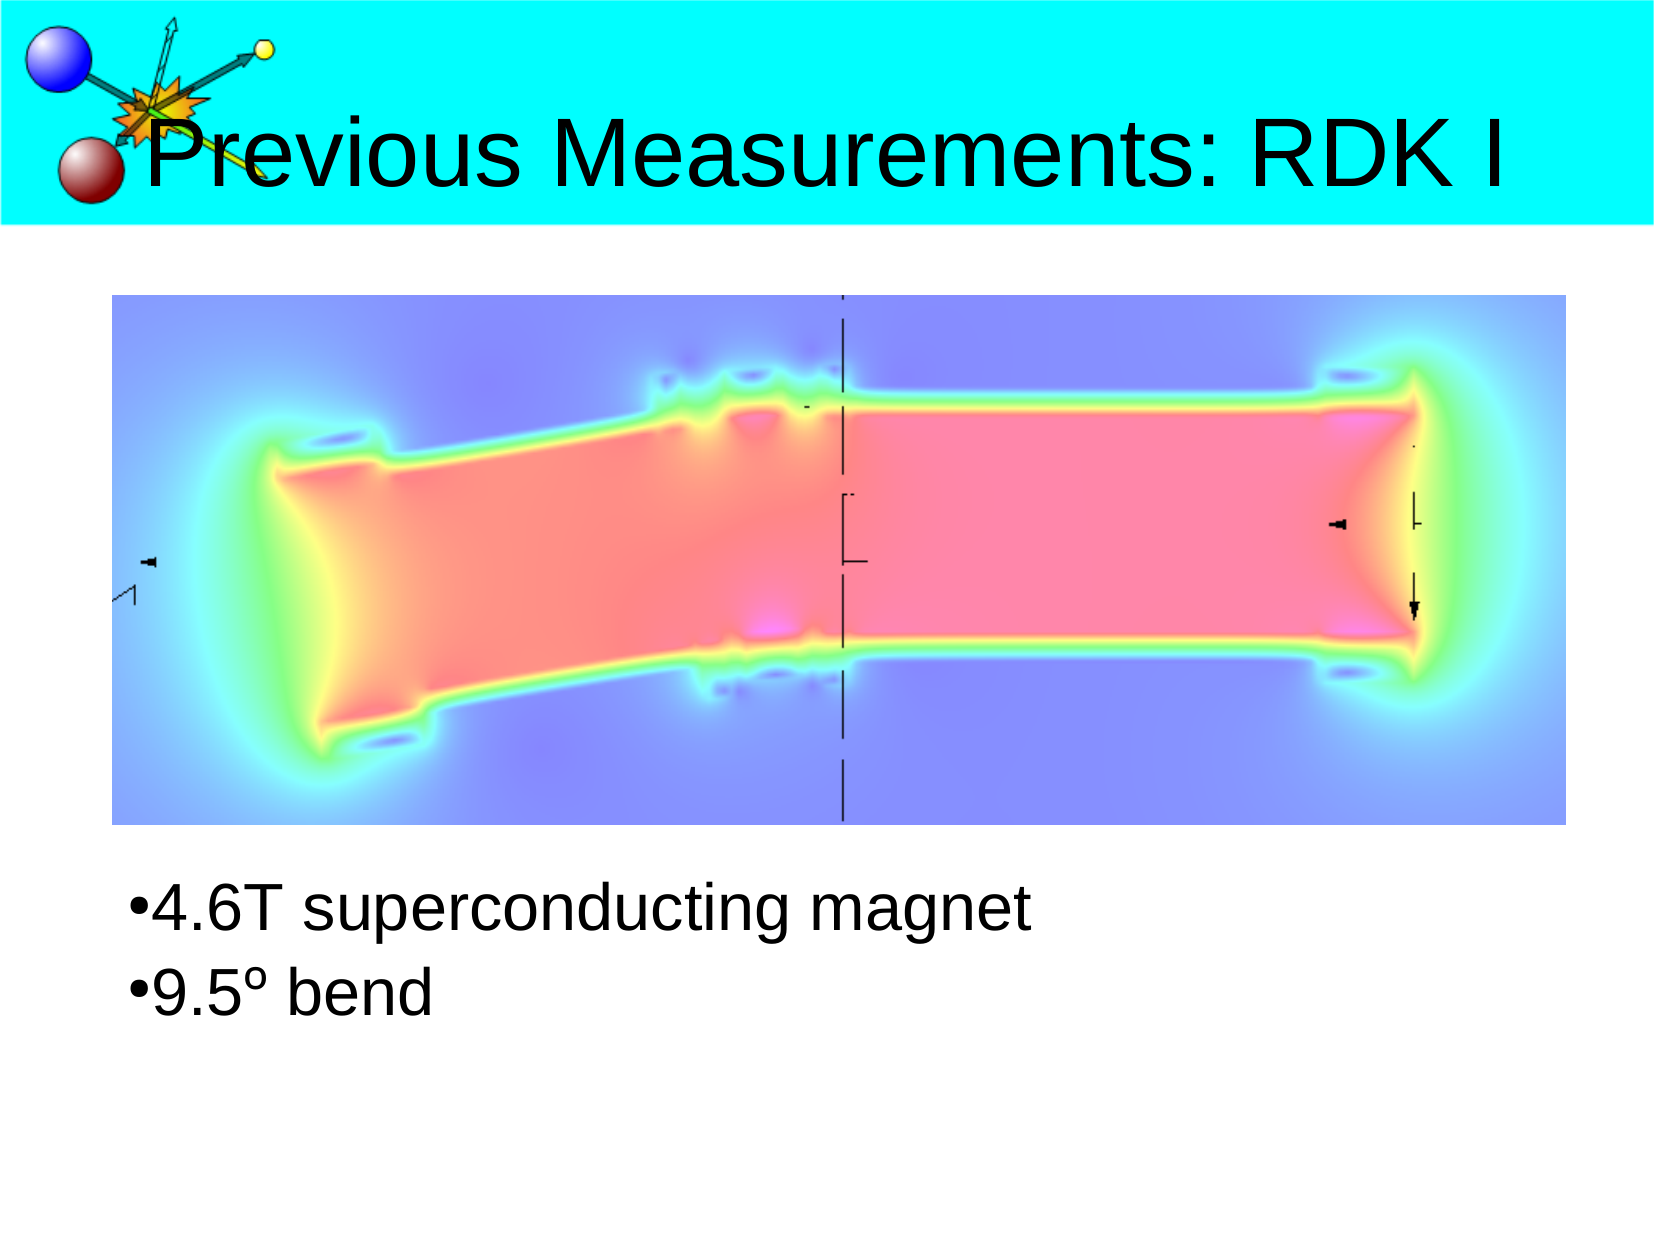

# Previous Measurements: RDK I
4.6T superconducting magnet
9.5º bend